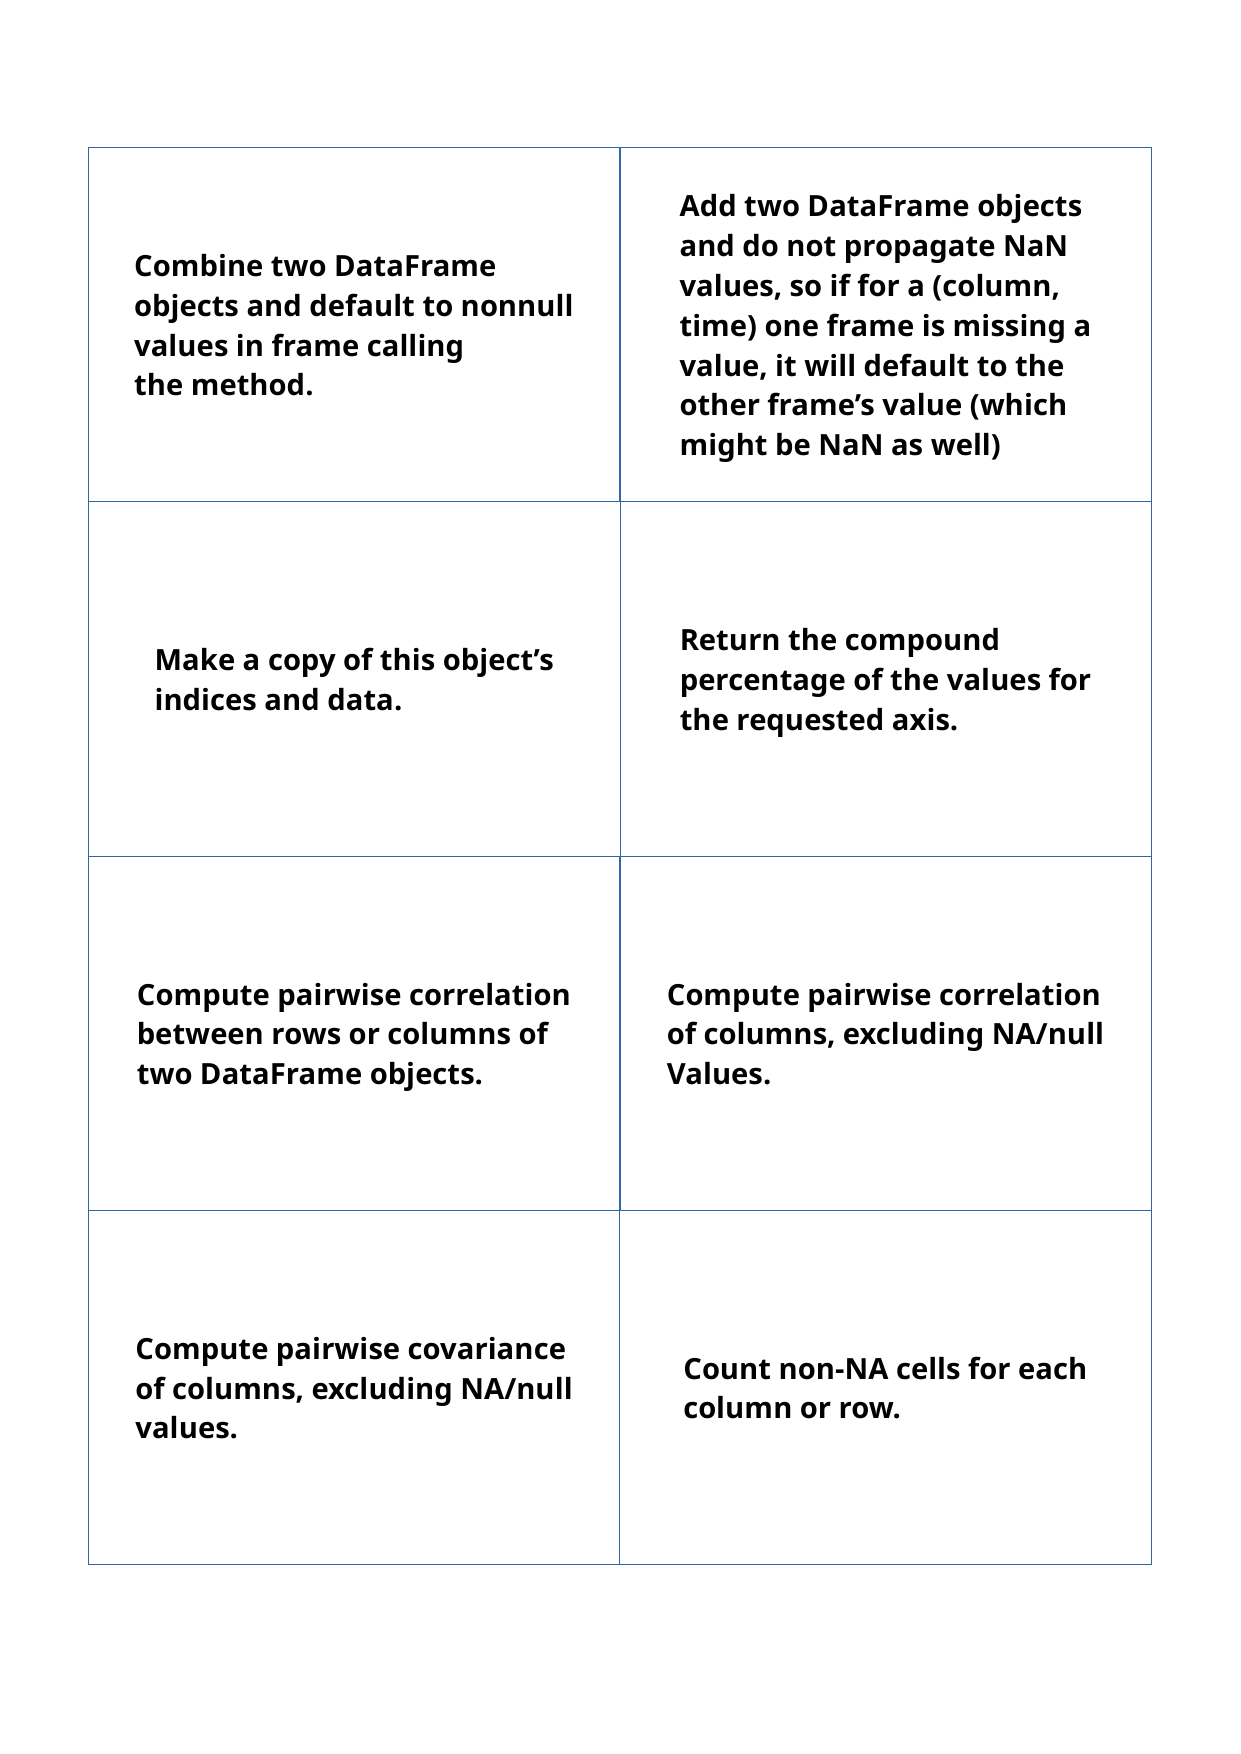

Combine two DataFrame
objects and default to nonnull
values in frame calling
the method.
Add two DataFrame objects
and do not propagate NaN
values, so if for a (column,
time) one frame is missing a
value, it will default to the
other frame’s value (which
might be NaN as well)
Make a copy of this object’s
indices and data.
Return the compound
percentage of the values for
the requested axis.
Compute pairwise correlation
between rows or columns of
two DataFrame objects.
Compute pairwise correlation
of columns, excluding NA/null
Values.
Compute pairwise covariance
of columns, excluding NA/null
values.
Count non-NA cells for each
column or row.